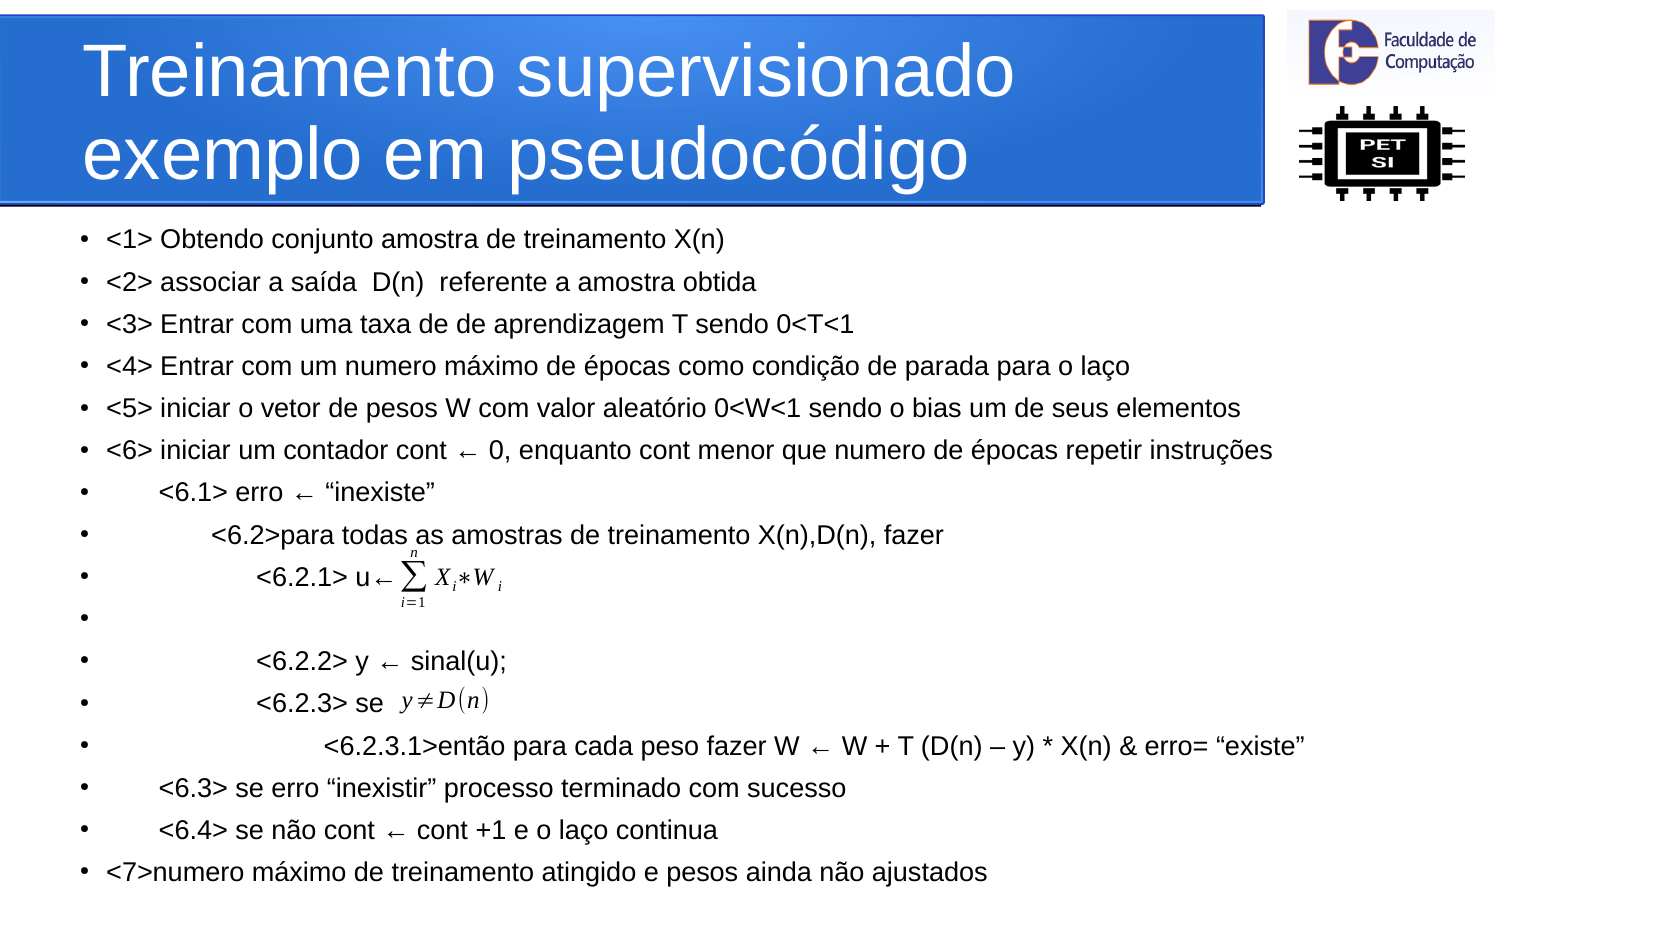

# Treinamento supervisionado exemplo em pseudocódigo
<1> Obtendo conjunto amostra de treinamento X(n)
<2> associar a saída D(n) referente a amostra obtida
<3> Entrar com uma taxa de de aprendizagem T sendo 0<T<1
<4> Entrar com um numero máximo de épocas como condição de parada para o laço
<5> iniciar o vetor de pesos W com valor aleatório 0<W<1 sendo o bias um de seus elementos
<6> iniciar um contador cont ← 0, enquanto cont menor que numero de épocas repetir instruções
 <6.1> erro ← “inexiste”
 <6.2>para todas as amostras de treinamento X(n),D(n), fazer
 <6.2.1> u←
 <6.2.2> y ← sinal(u);
 <6.2.3> se
 <6.2.3.1>então para cada peso fazer W ← W + T (D(n) – y) * X(n) & erro= “existe”
 <6.3> se erro “inexistir” processo terminado com sucesso
 <6.4> se não cont ← cont +1 e o laço continua
<7>numero máximo de treinamento atingido e pesos ainda não ajustados